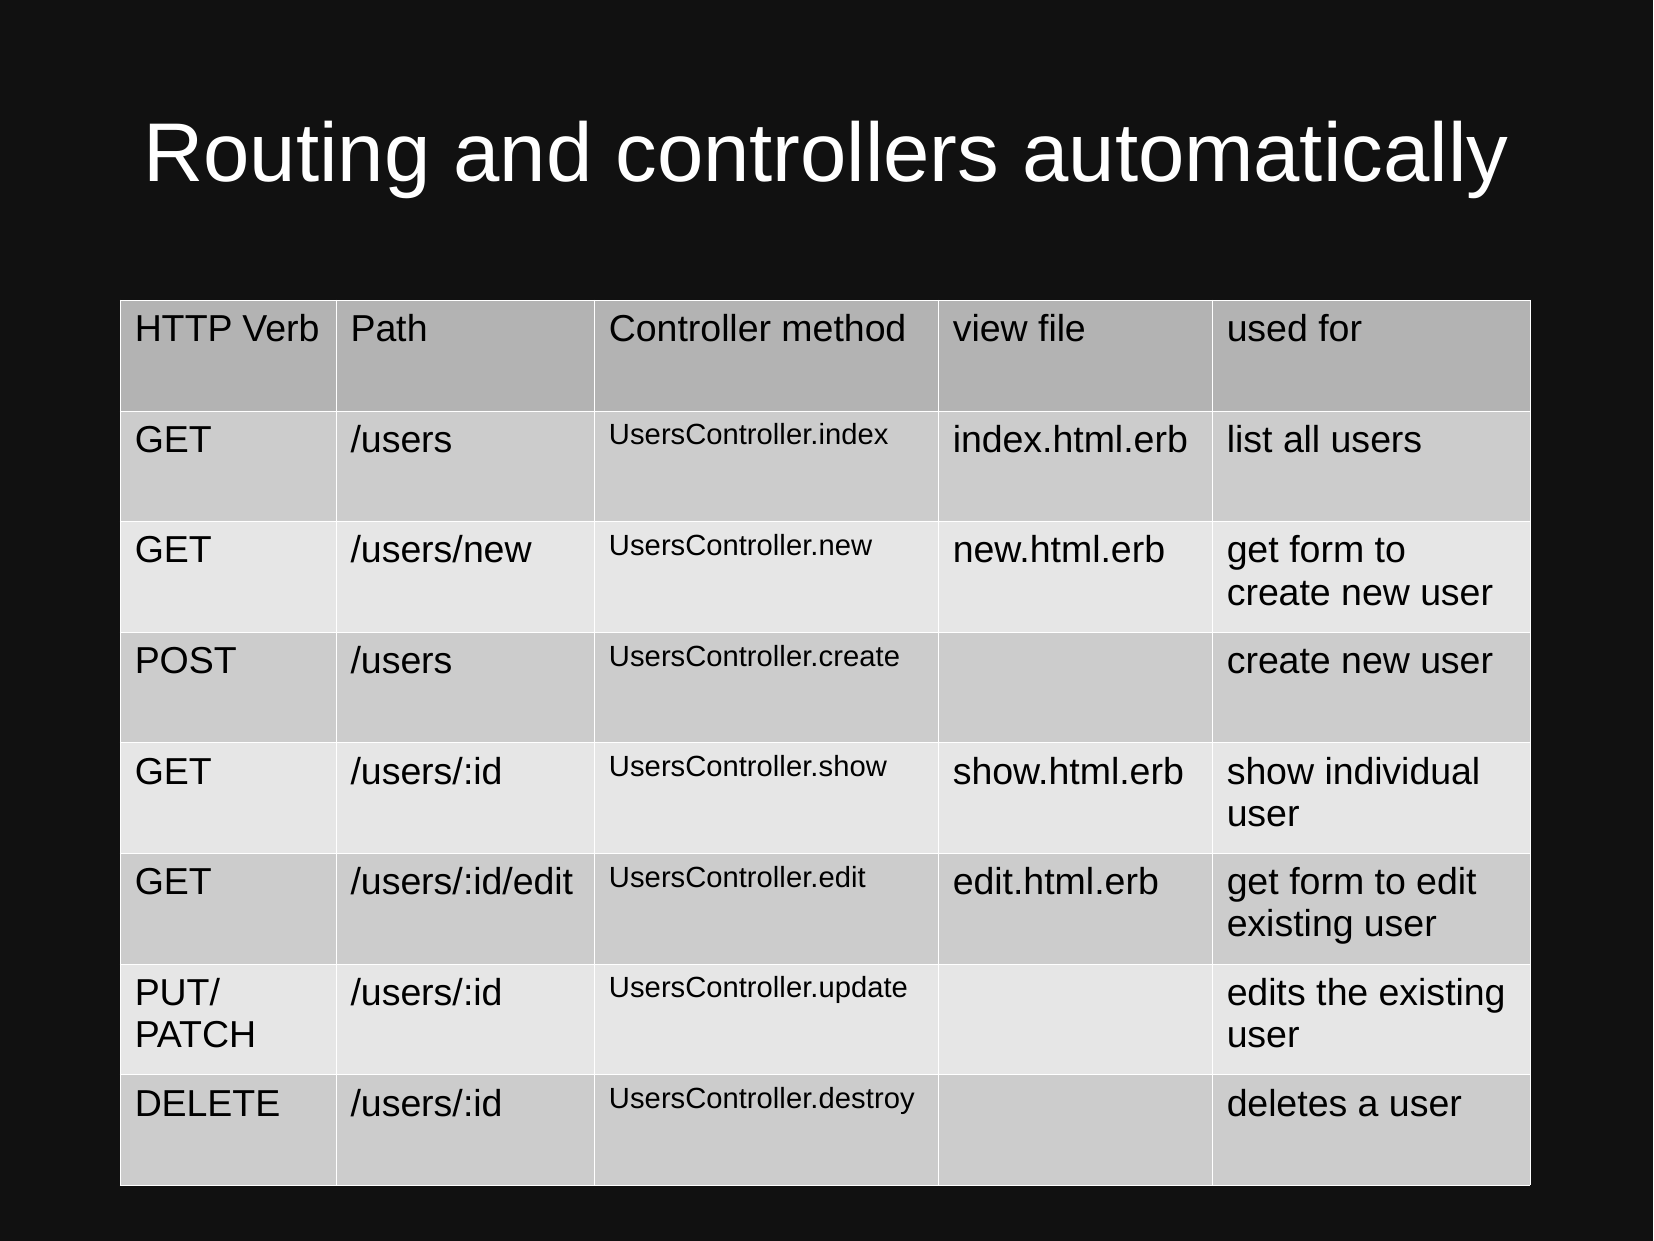

# Routing and controllers automatically
| HTTP Verb | Path | Controller method | view file | used for |
| --- | --- | --- | --- | --- |
| GET | /users | UsersController.index | index.html.erb | list all users |
| GET | /users/new | UsersController.new | new.html.erb | get form to create new user |
| POST | /users | UsersController.create | | create new user |
| GET | /users/:id | UsersController.show | show.html.erb | show individual user |
| GET | /users/:id/edit | UsersController.edit | edit.html.erb | get form to edit existing user |
| PUT/ PATCH | /users/:id | UsersController.update | | edits the existing user |
| DELETE | /users/:id | UsersController.destroy | | deletes a user |